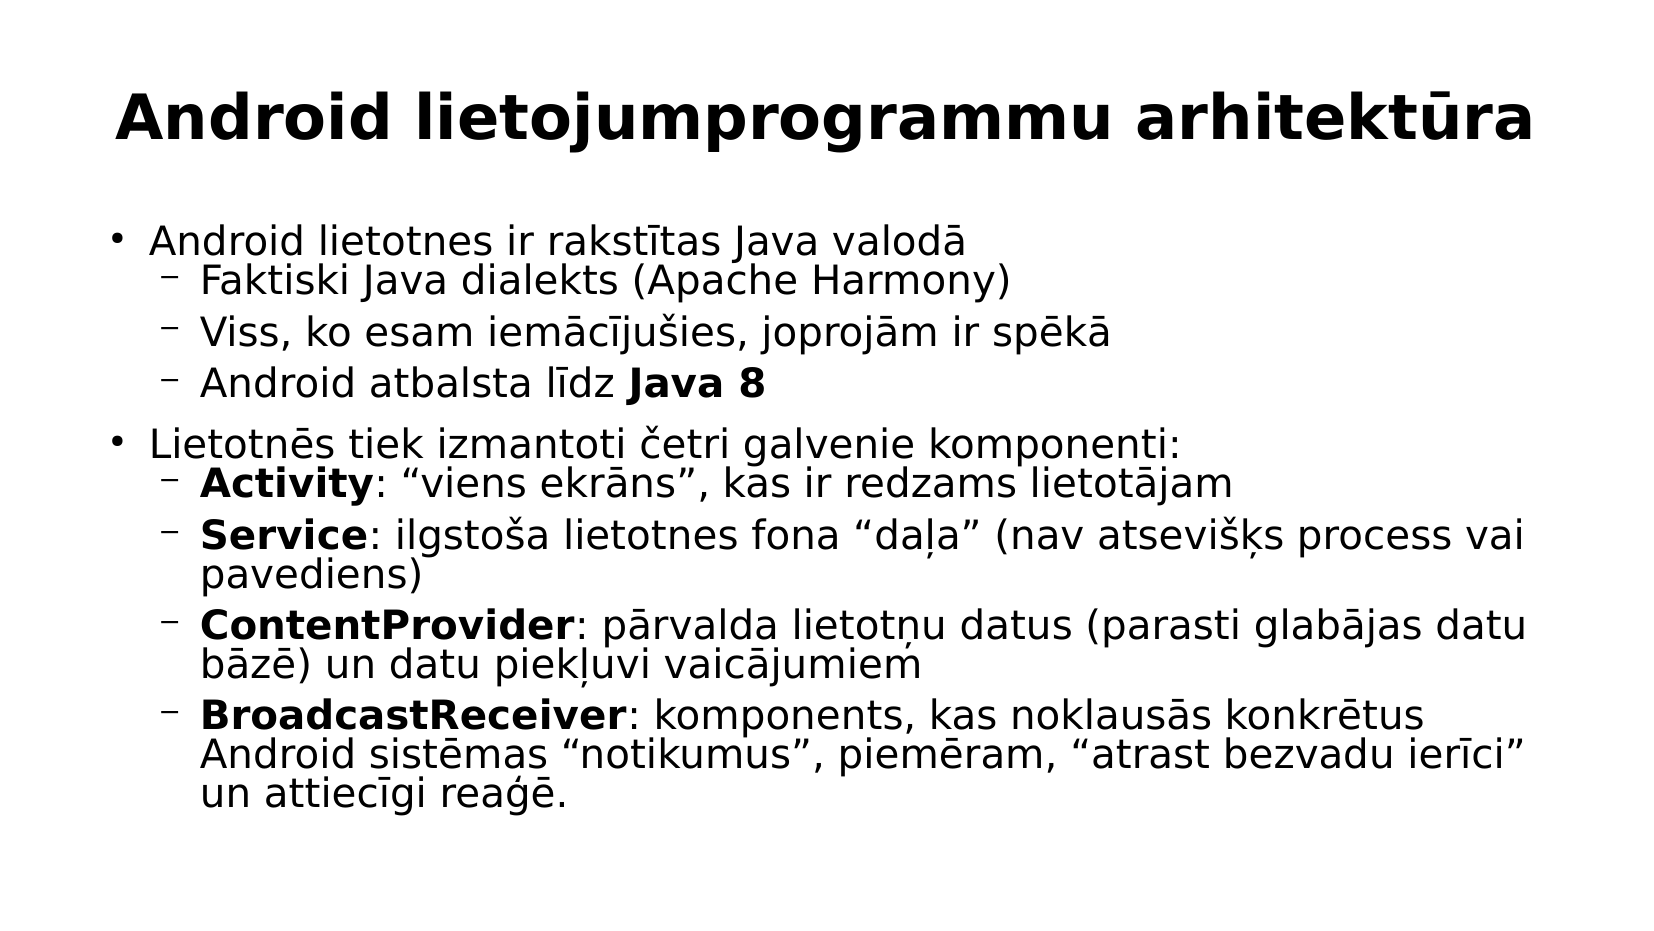

# Android lietojumprogrammu arhitektūra
Android lietotnes ir rakstītas Java valodā
Faktiski Java dialekts (Apache Harmony)
Viss, ko esam iemācījušies, joprojām ir spēkā
Android atbalsta līdz Java 8
Lietotnēs tiek izmantoti četri galvenie komponenti:
Activity: “viens ekrāns”, kas ir redzams lietotājam
Service: ilgstoša lietotnes fona “daļa” (nav atsevišķs process vai pavediens)
ContentProvider: pārvalda lietotņu datus (parasti glabājas datu bāzē) un datu piekļuvi vaicājumiem
BroadcastReceiver: komponents, kas noklausās konkrētus Android sistēmas “notikumus”, piemēram, “atrast bezvadu ierīci” un attiecīgi reaģē.